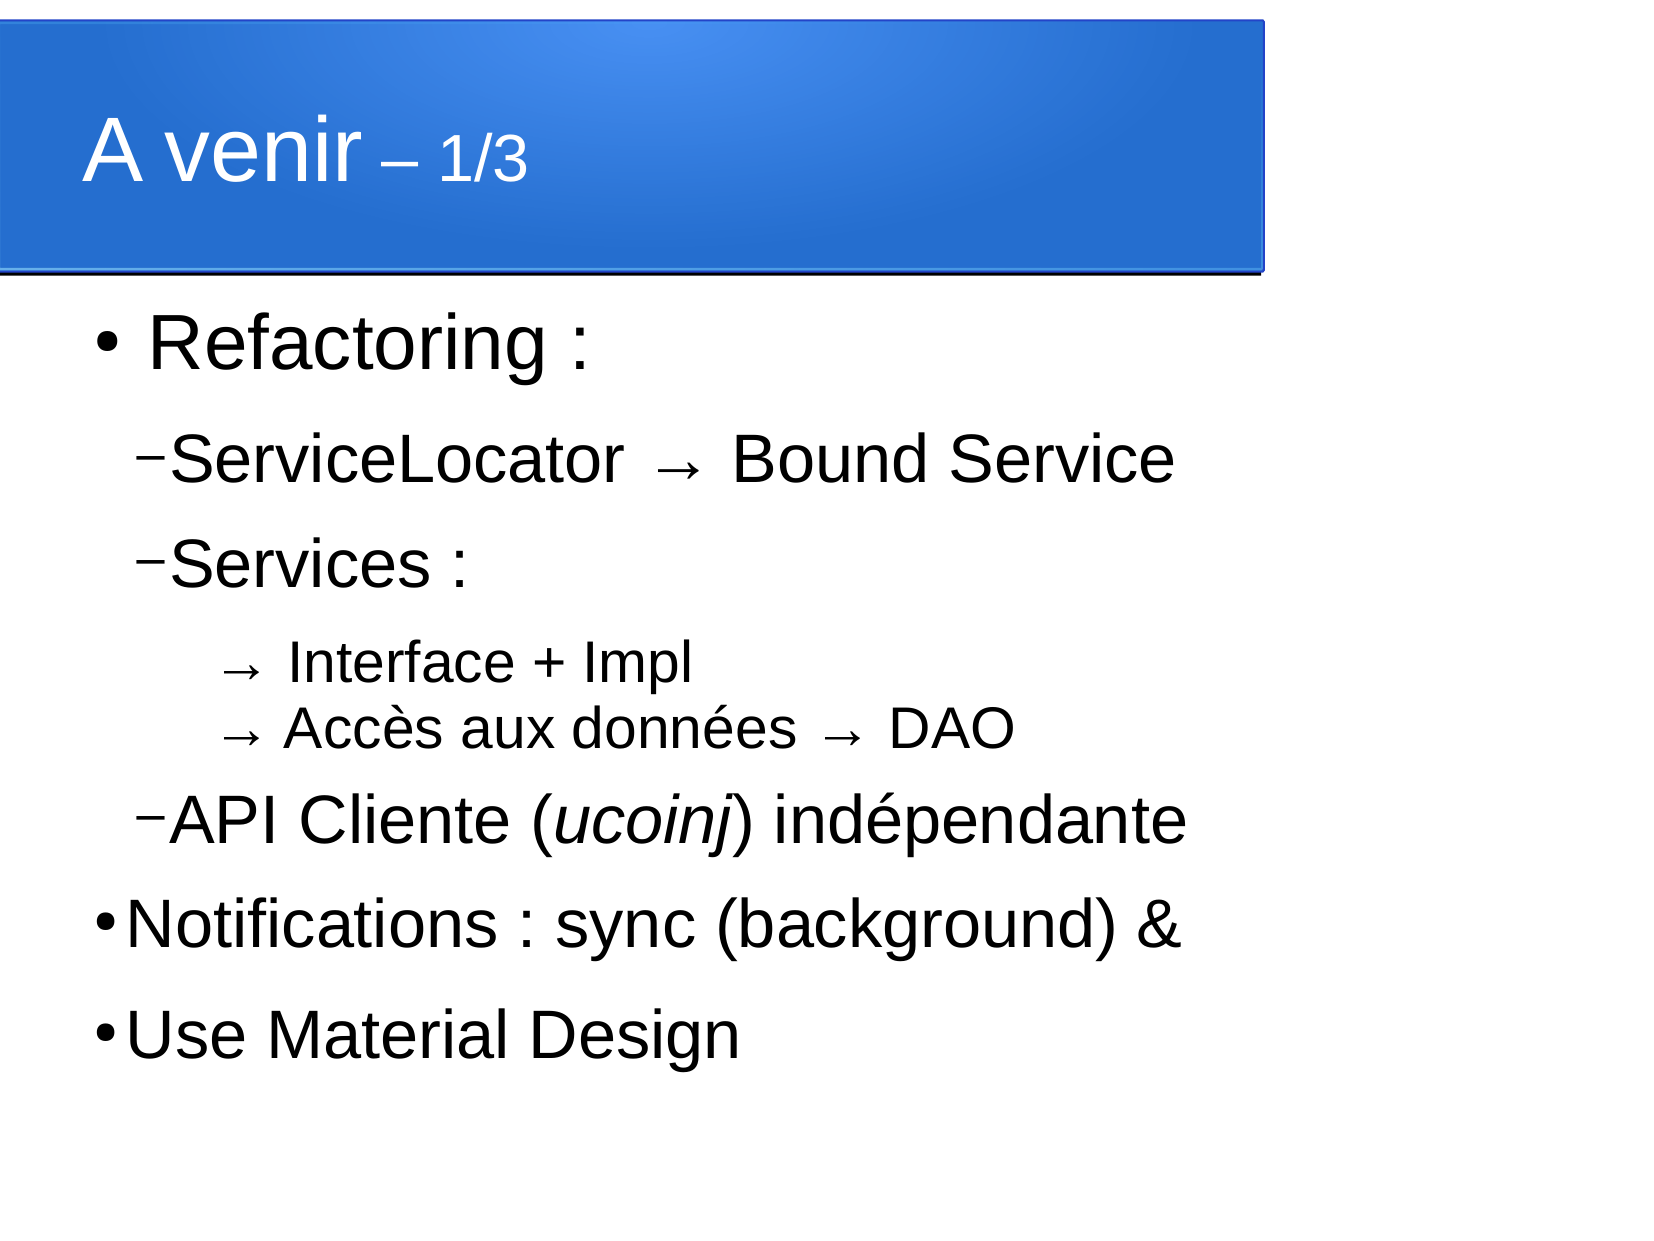

# A venir – 1/3
 Refactoring :
ServiceLocator → Bound Service
Services :
→ Interface + Impl
→ Accès aux données → DAO
API Cliente (ucoinj) indépendante
Notifications : sync (background) &
Use Material Design